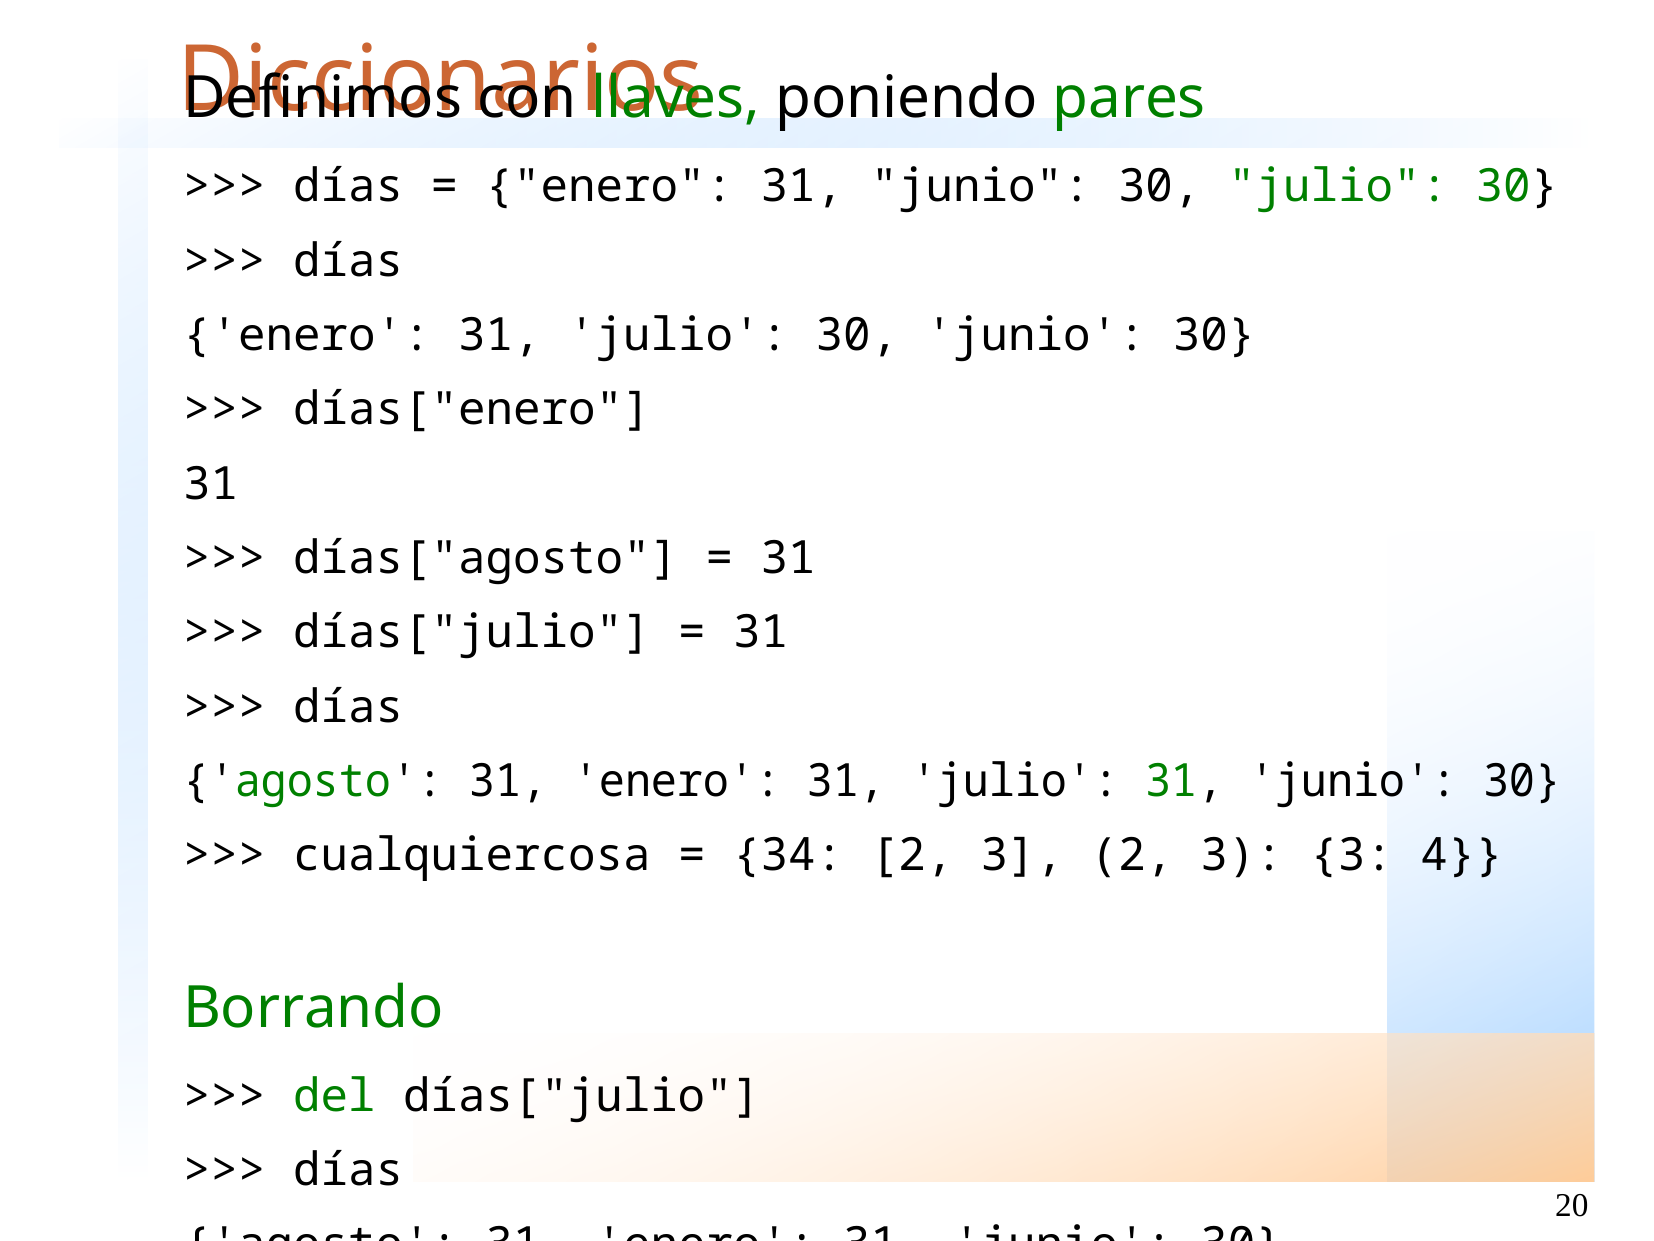

# Diccionarios
Definimos con llaves, poniendo pares
>>> días = {"enero": 31, "junio": 30, "julio": 30}
>>> días
{'enero': 31, 'julio': 30, 'junio': 30}
>>> días["enero"]
31
>>> días["agosto"] = 31
>>> días["julio"] = 31
>>> días
{'agosto': 31, 'enero': 31, 'julio': 31, 'junio': 30}
>>> cualquiercosa = {34: [2, 3], (2, 3): {3: 4}}
Borrando
>>> del días["julio"]
>>> días
{'agosto': 31, 'enero': 31, 'junio': 30}